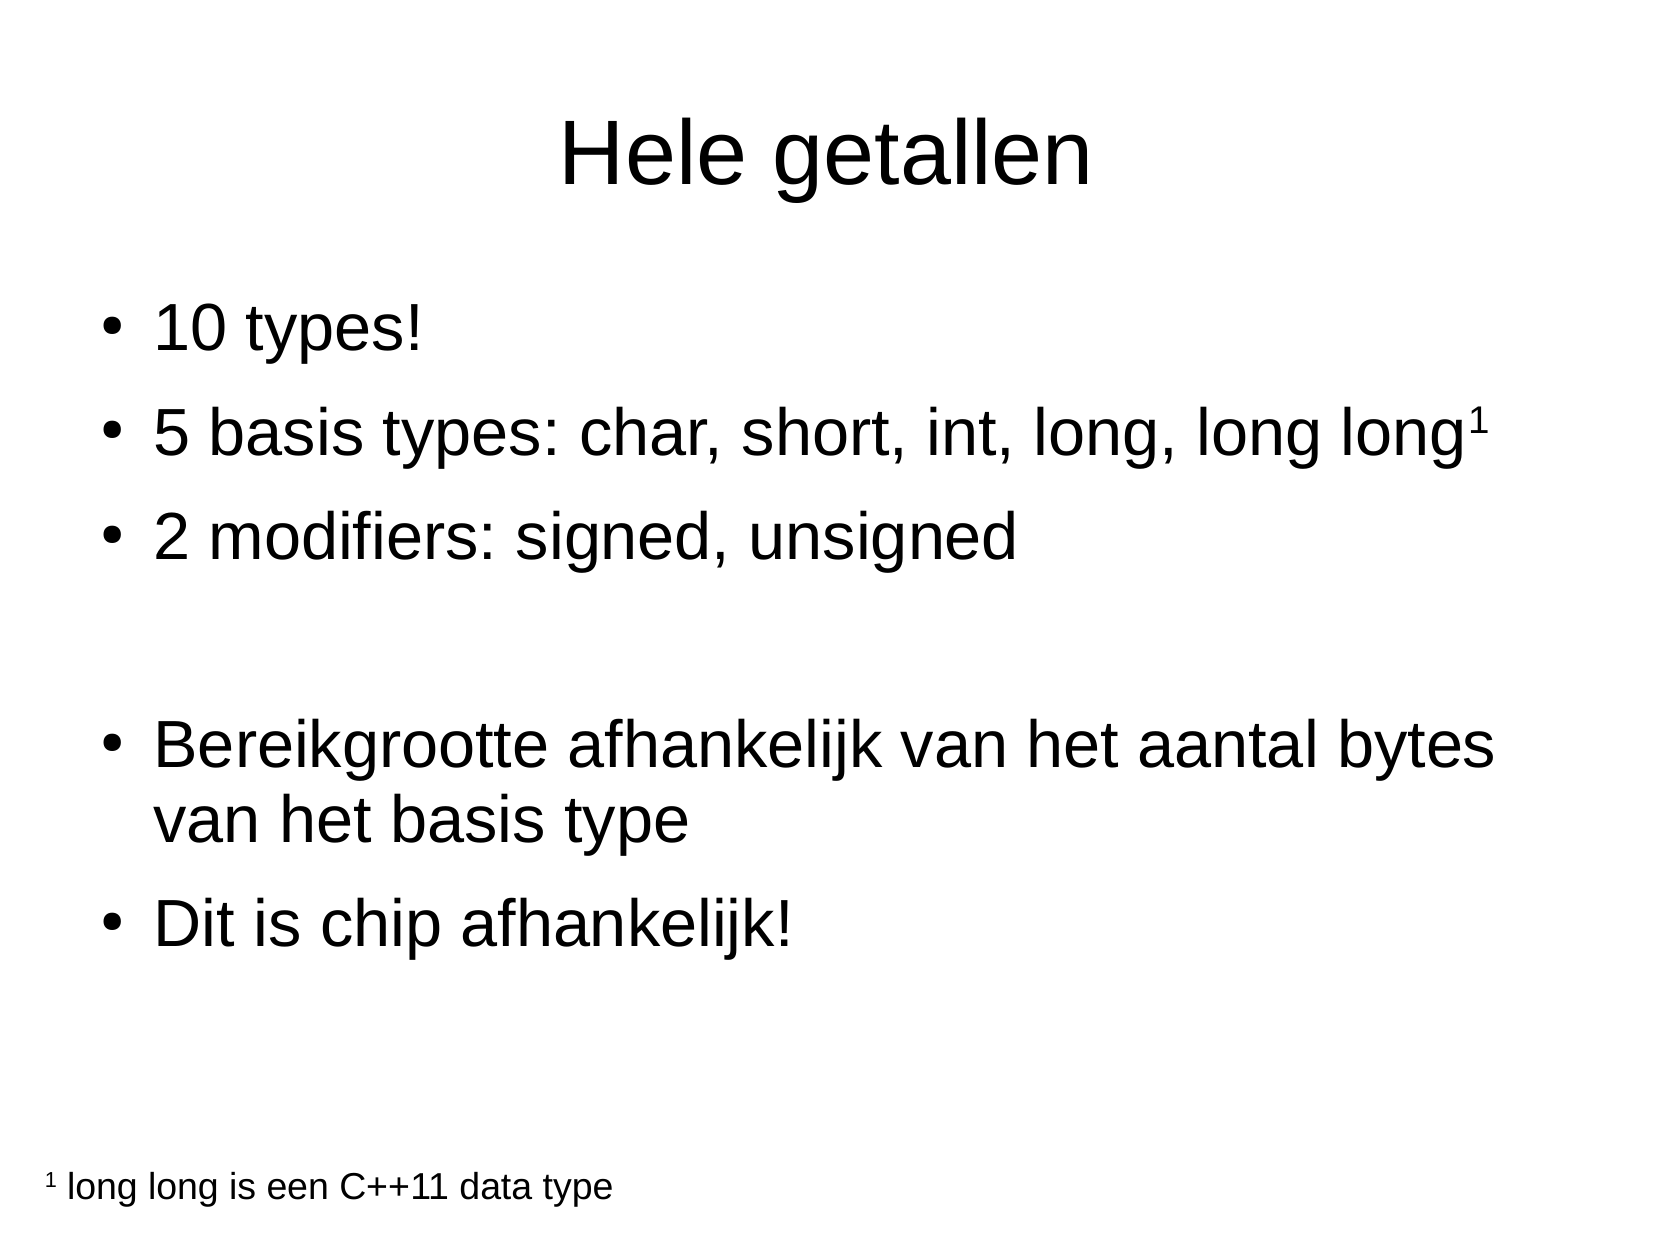

# Hele getallen
10 types!
5 basis types: char, short, int, long, long long1
2 modifiers: signed, unsigned
Bereikgrootte afhankelijk van het aantal bytes van het basis type
Dit is chip afhankelijk!
1 long long is een C++11 data type